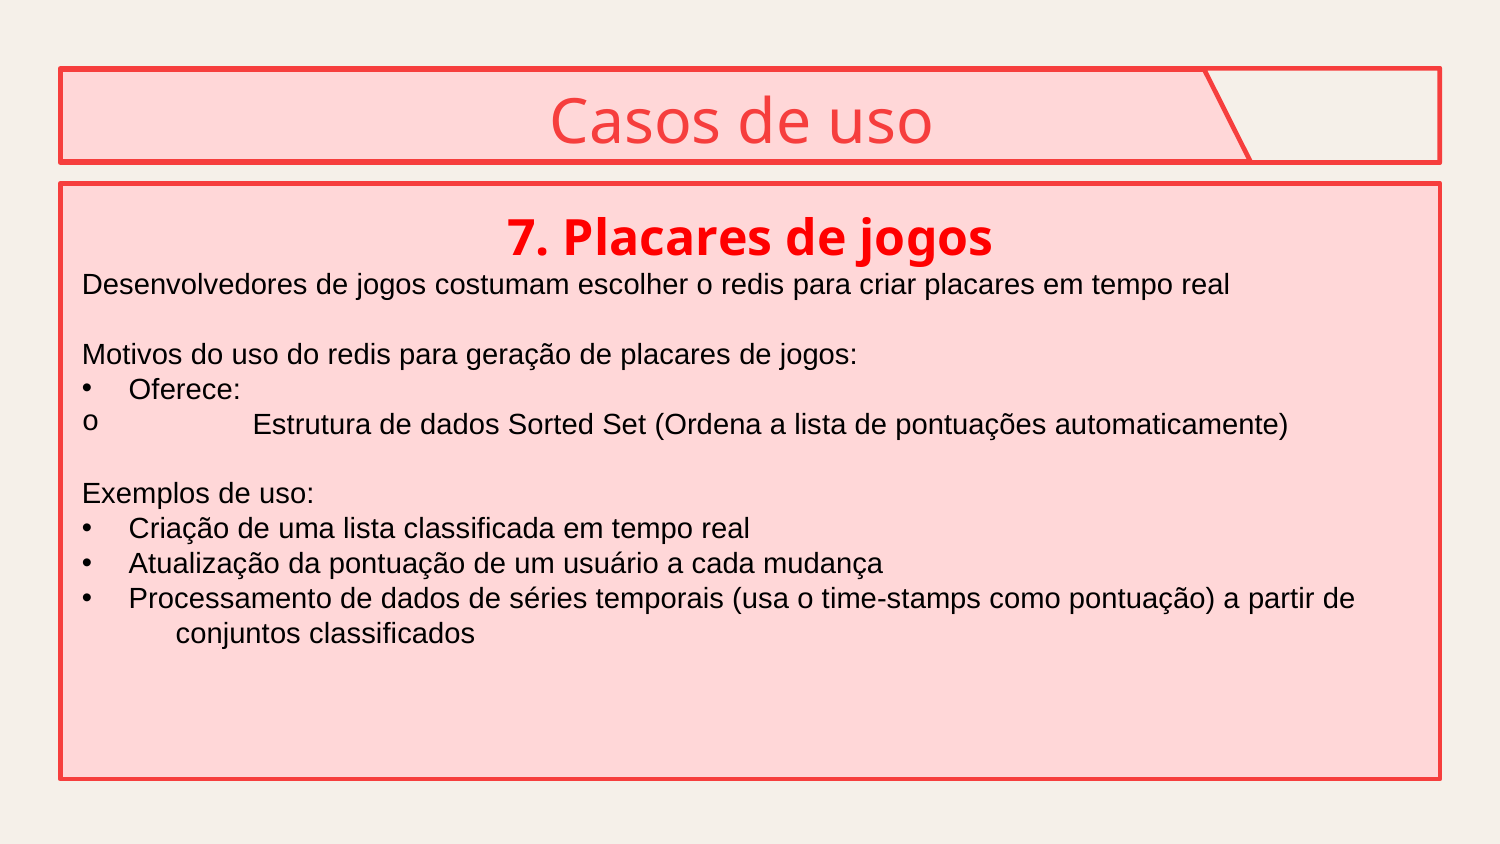

# Casos de uso
7. Placares de jogos
Desenvolvedores de jogos costumam escolher o redis para criar placares em tempo real
Motivos do uso do redis para geração de placares de jogos:
Oferece:
 Estrutura de dados Sorted Set (Ordena a lista de pontuações automaticamente)
Exemplos de uso:
Criação de uma lista classificada em tempo real
Atualização da pontuação de um usuário a cada mudança
Processamento de dados de séries temporais (usa o time-stamps como pontuação) a partir de conjuntos classificados